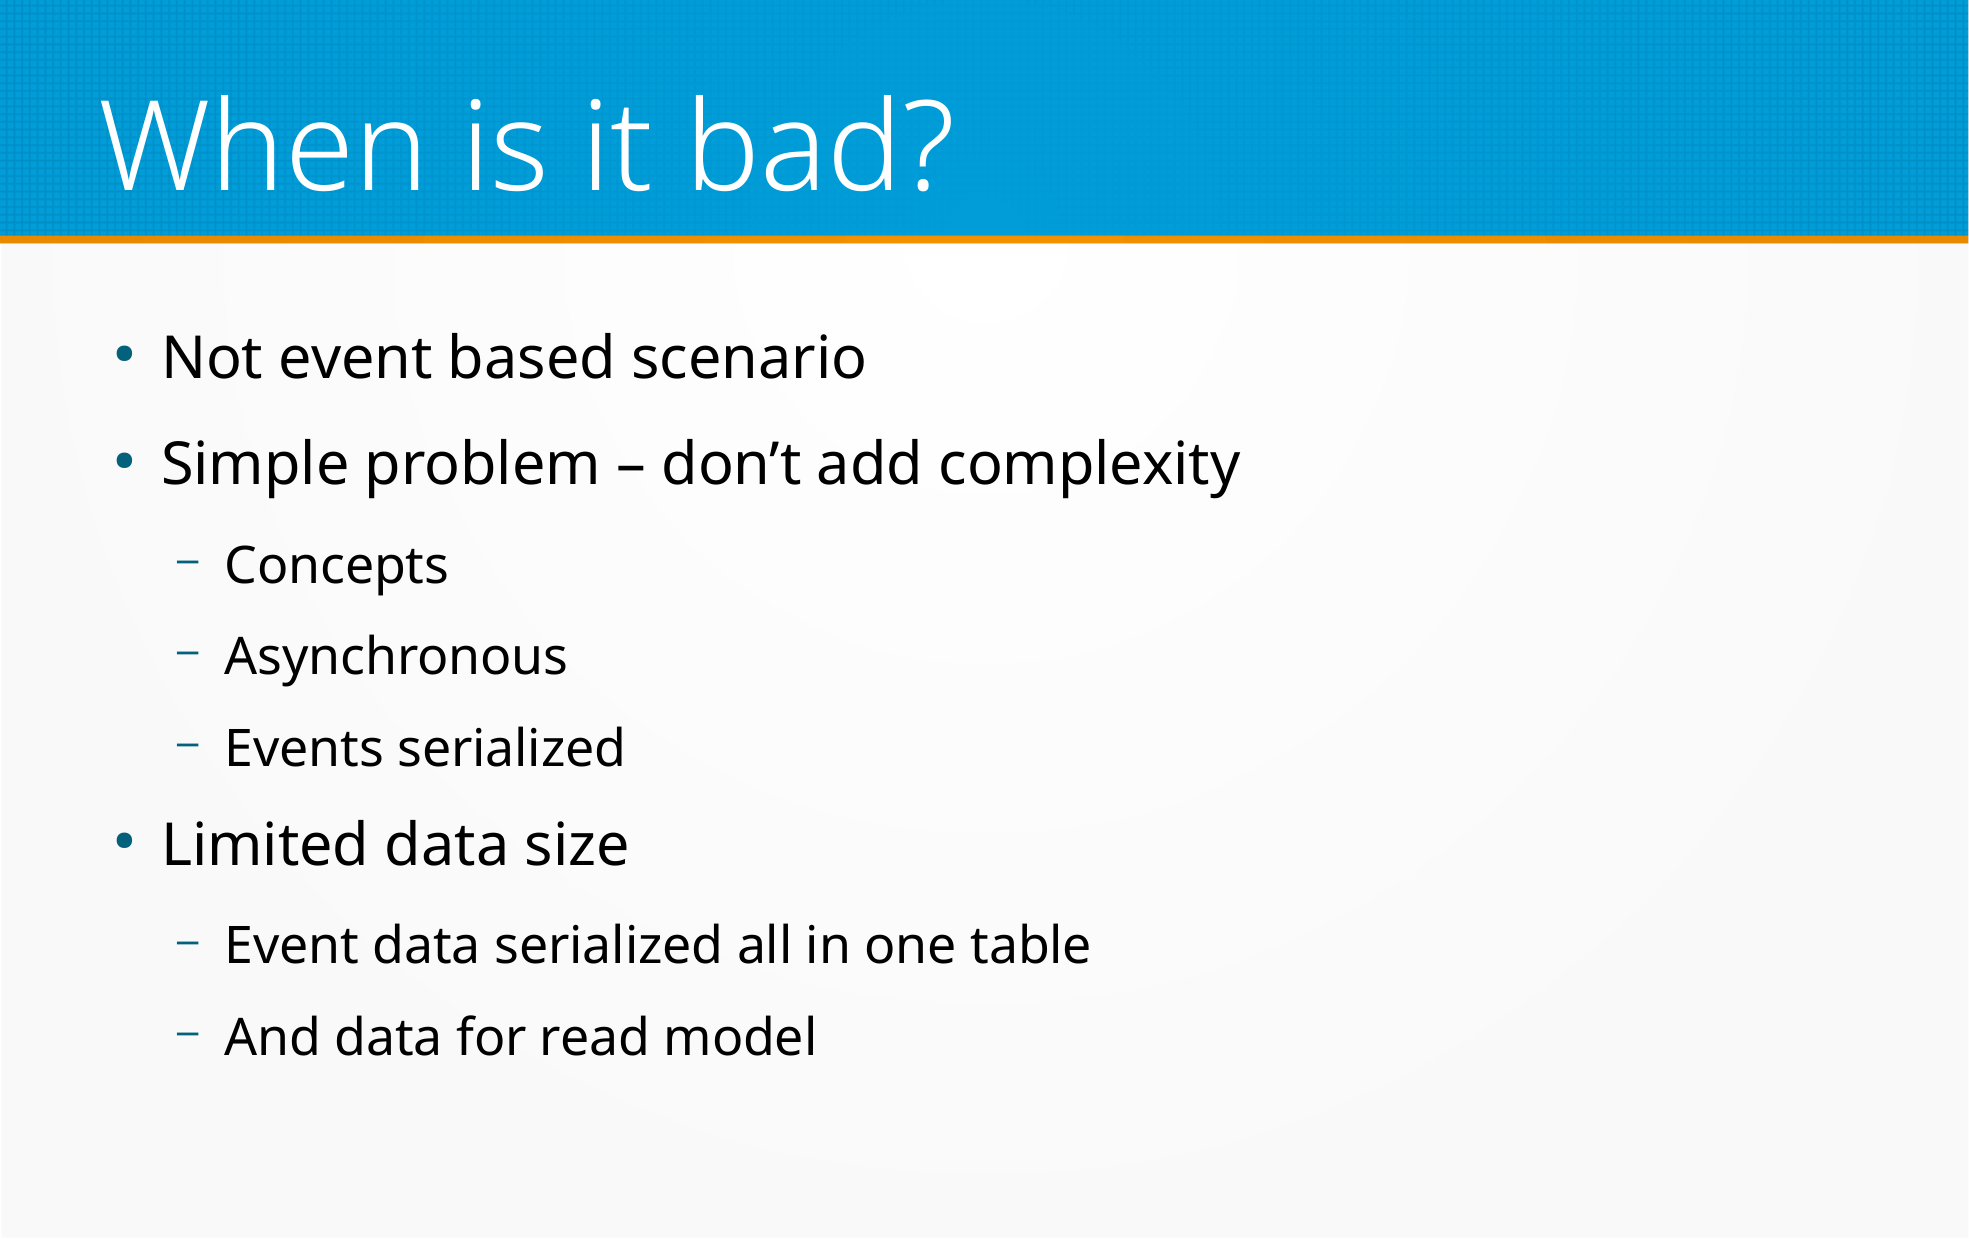

# When is it bad?
Not event based scenario
Simple problem – don’t add complexity
Concepts
Asynchronous
Events serialized
Limited data size
Event data serialized all in one table
And data for read model